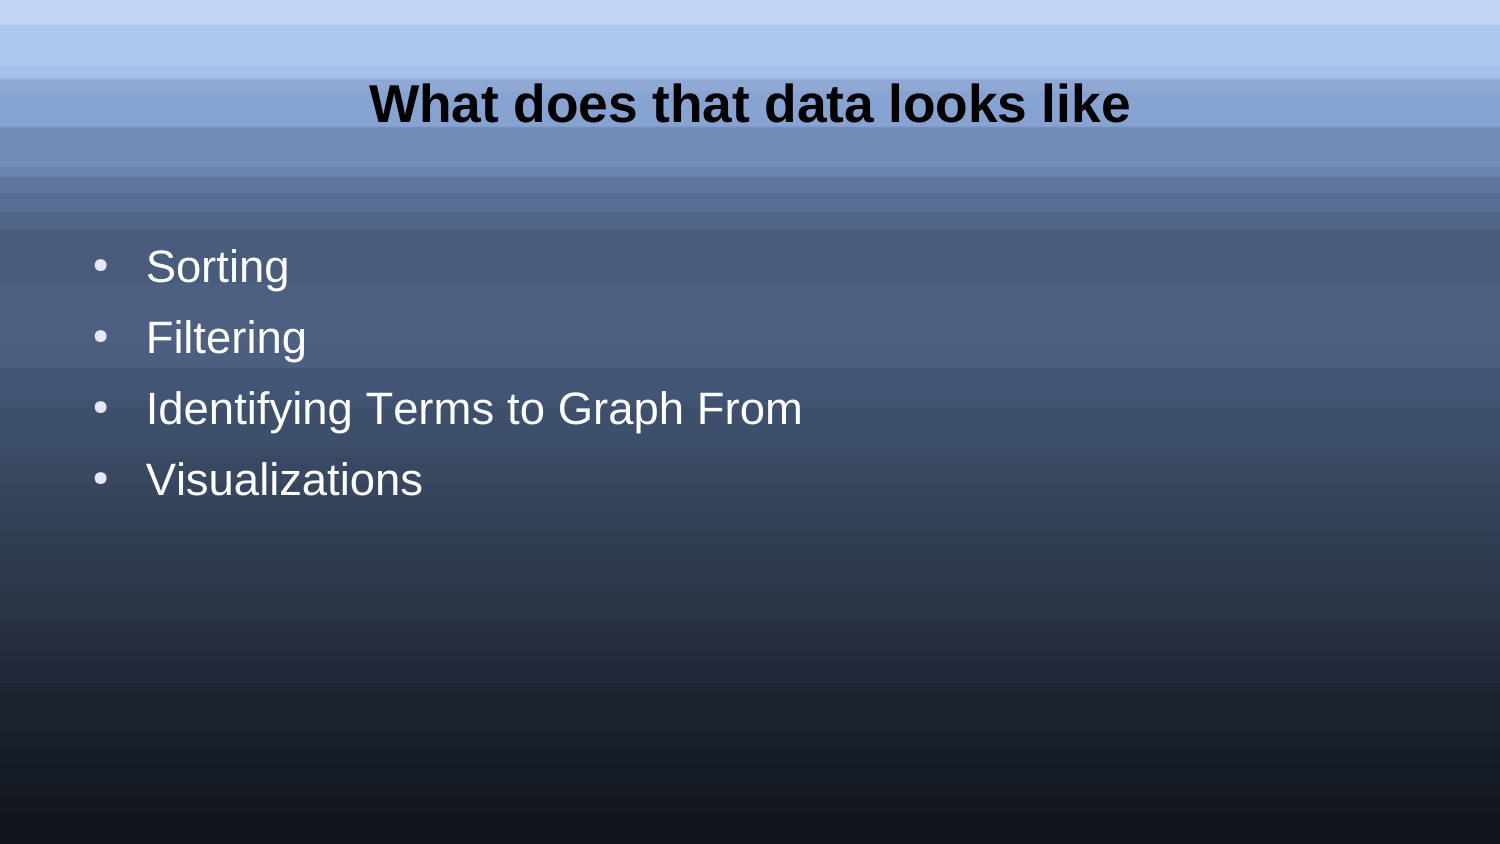

# What does that data looks like
Sorting
Filtering
Identifying Terms to Graph From
Visualizations